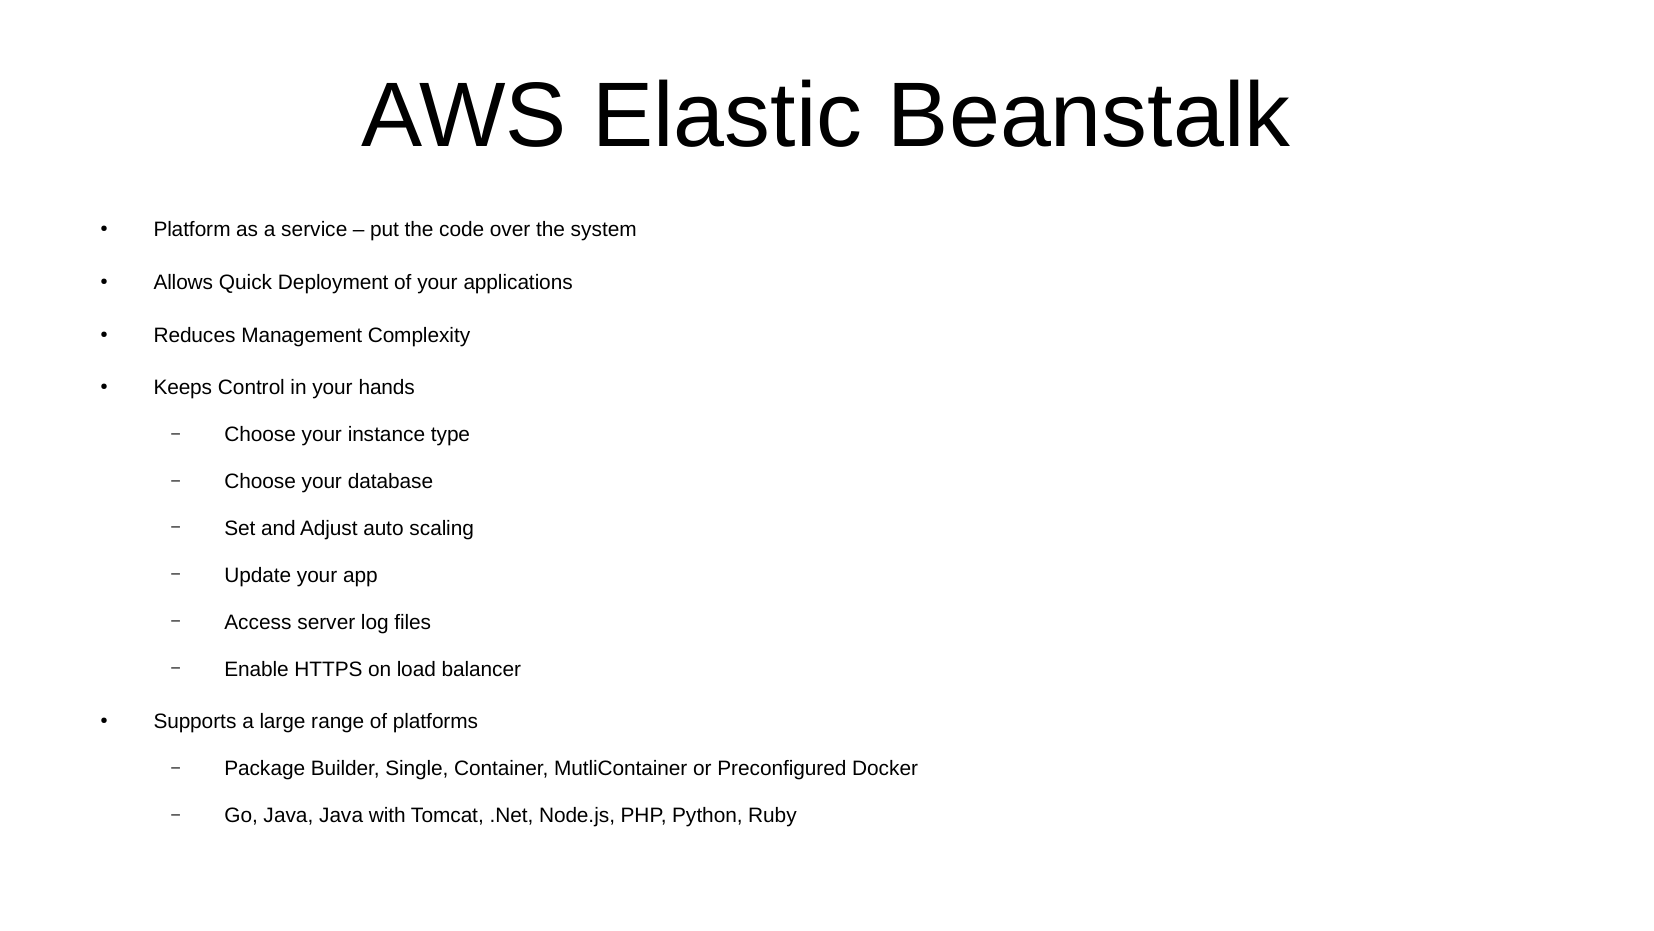

# AWS Elastic Beanstalk
Platform as a service – put the code over the system
Allows Quick Deployment of your applications
Reduces Management Complexity
Keeps Control in your hands
Choose your instance type
Choose your database
Set and Adjust auto scaling
Update your app
Access server log files
Enable HTTPS on load balancer
Supports a large range of platforms
Package Builder, Single, Container, MutliContainer or Preconfigured Docker
Go, Java, Java with Tomcat, .Net, Node.js, PHP, Python, Ruby